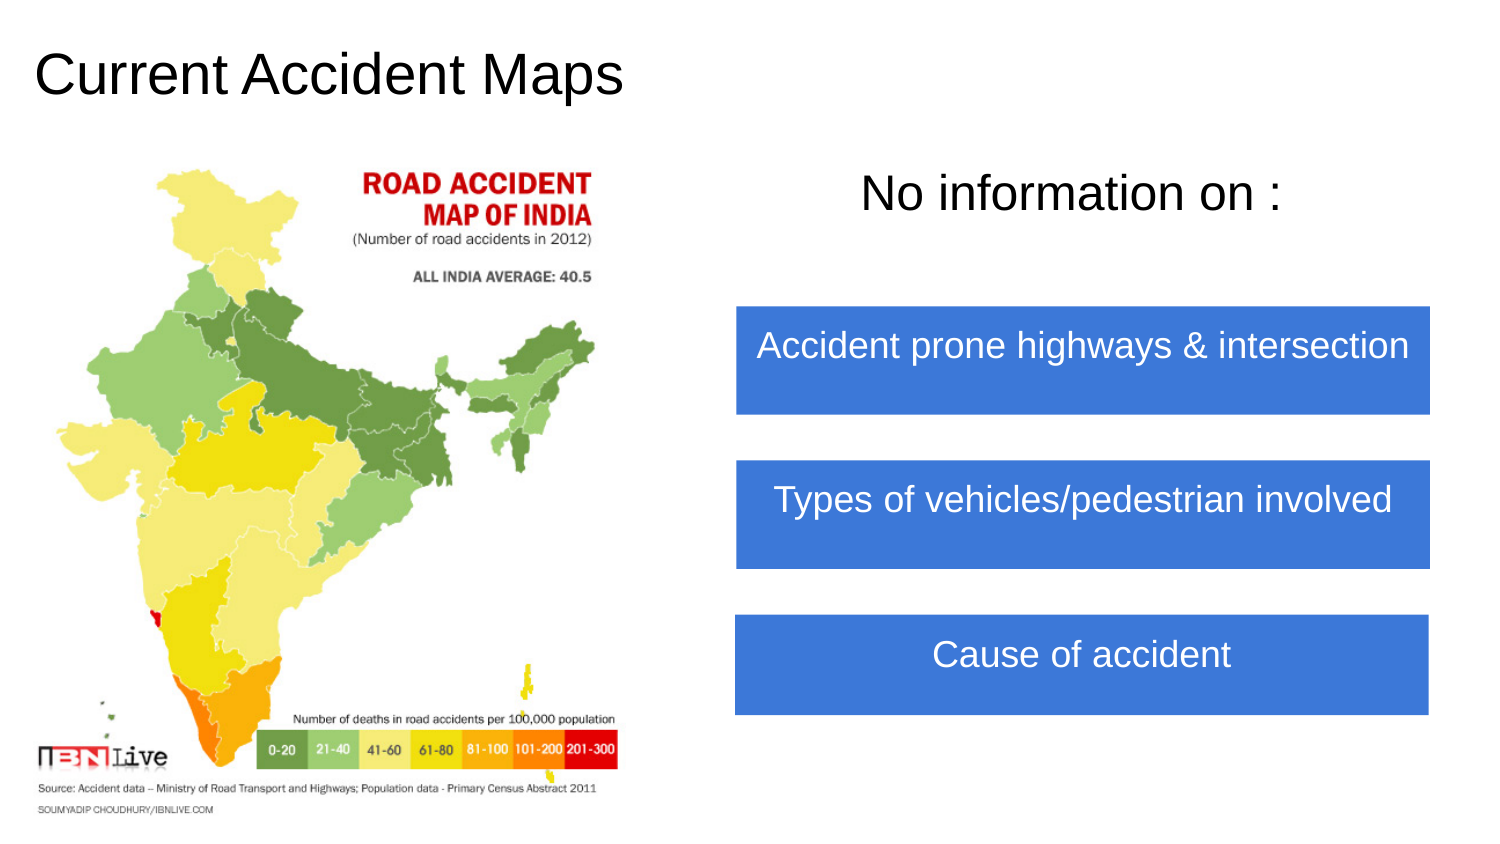

# Current Accident Maps
No information on :
Accident prone highways & intersection
Types of vehicles/pedestrian involved
Cause of accident